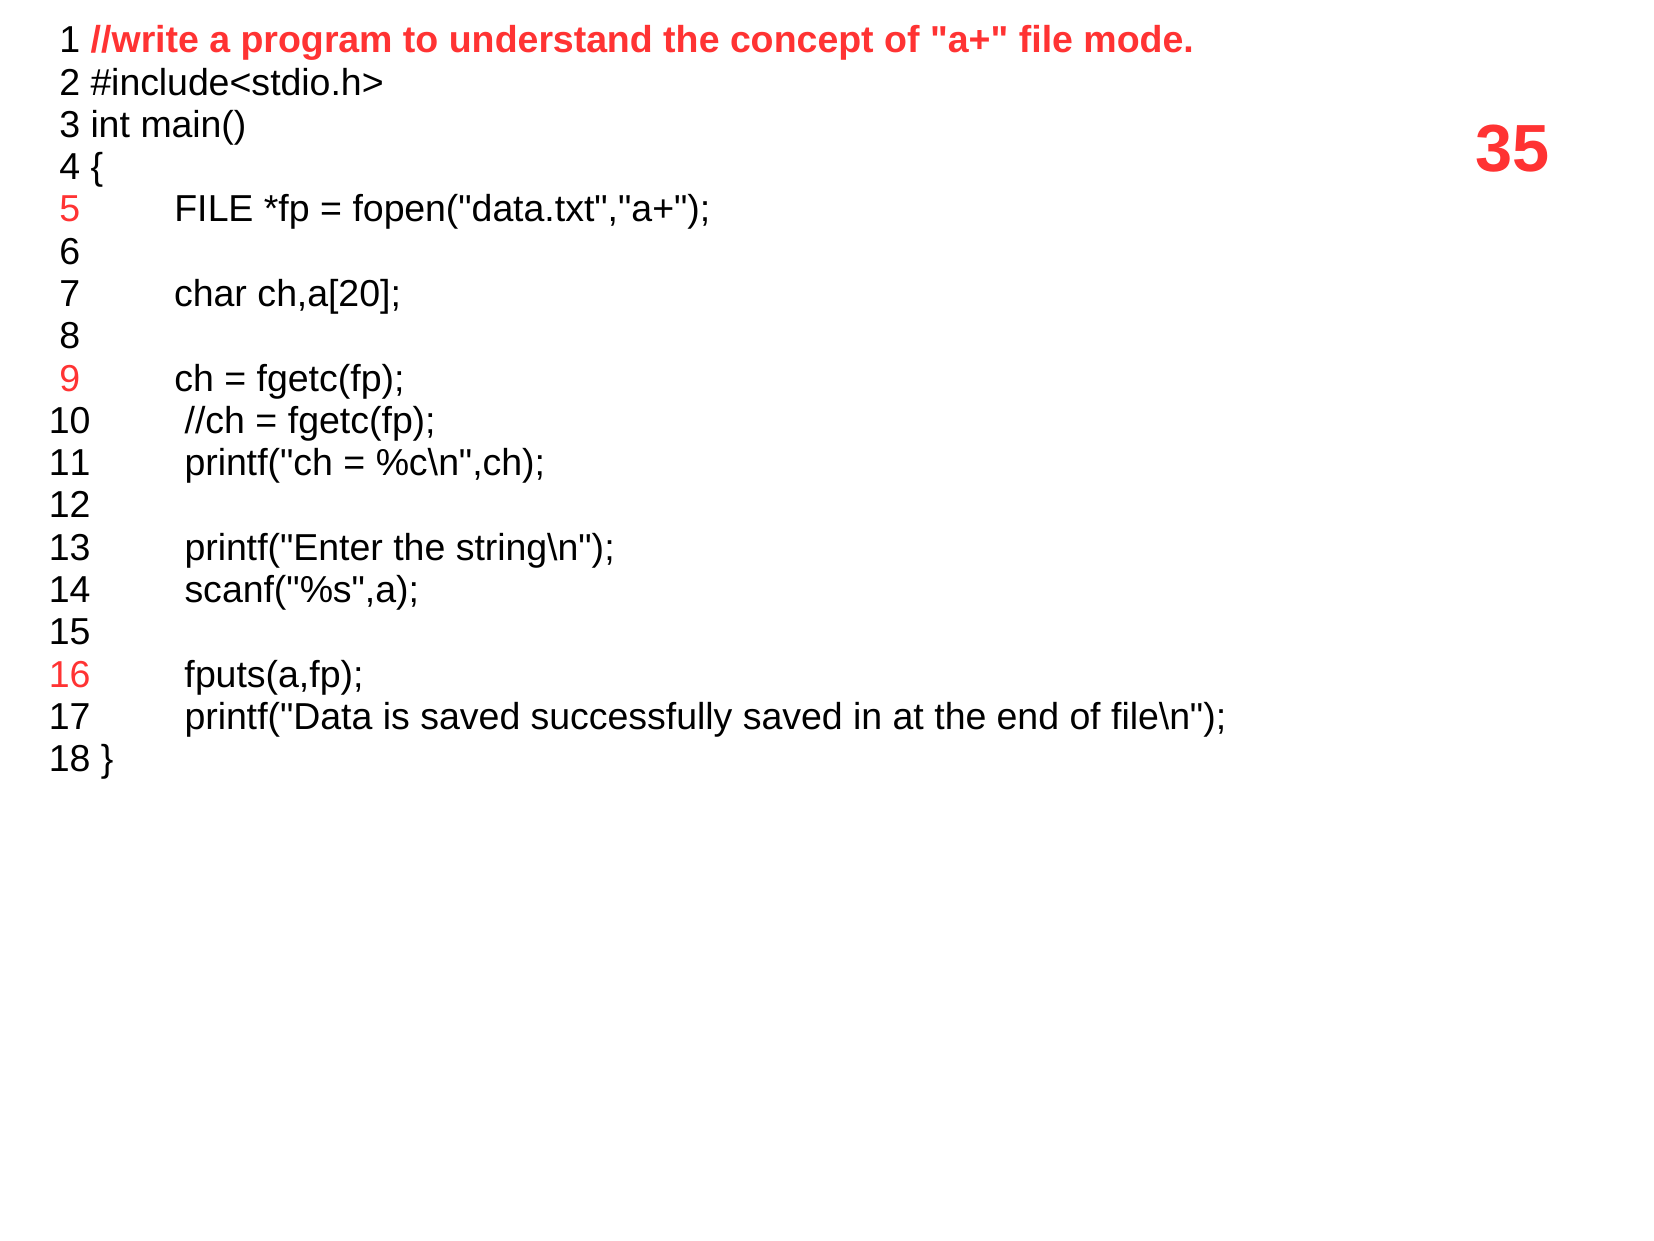

1 //write a program to understand the concept of "a+" file mode.
 2 #include<stdio.h>
 3 int main()
 4 {
 5 FILE *fp = fopen("data.txt","a+");
 6
 7 char ch,a[20];
 8
 9 ch = fgetc(fp);
 10 //ch = fgetc(fp);
 11 printf("ch = %c\n",ch);
 12
 13 printf("Enter the string\n");
 14 scanf("%s",a);
 15
 16 fputs(a,fp);
 17 printf("Data is saved successfully saved in at the end of file\n");
 18 }
35